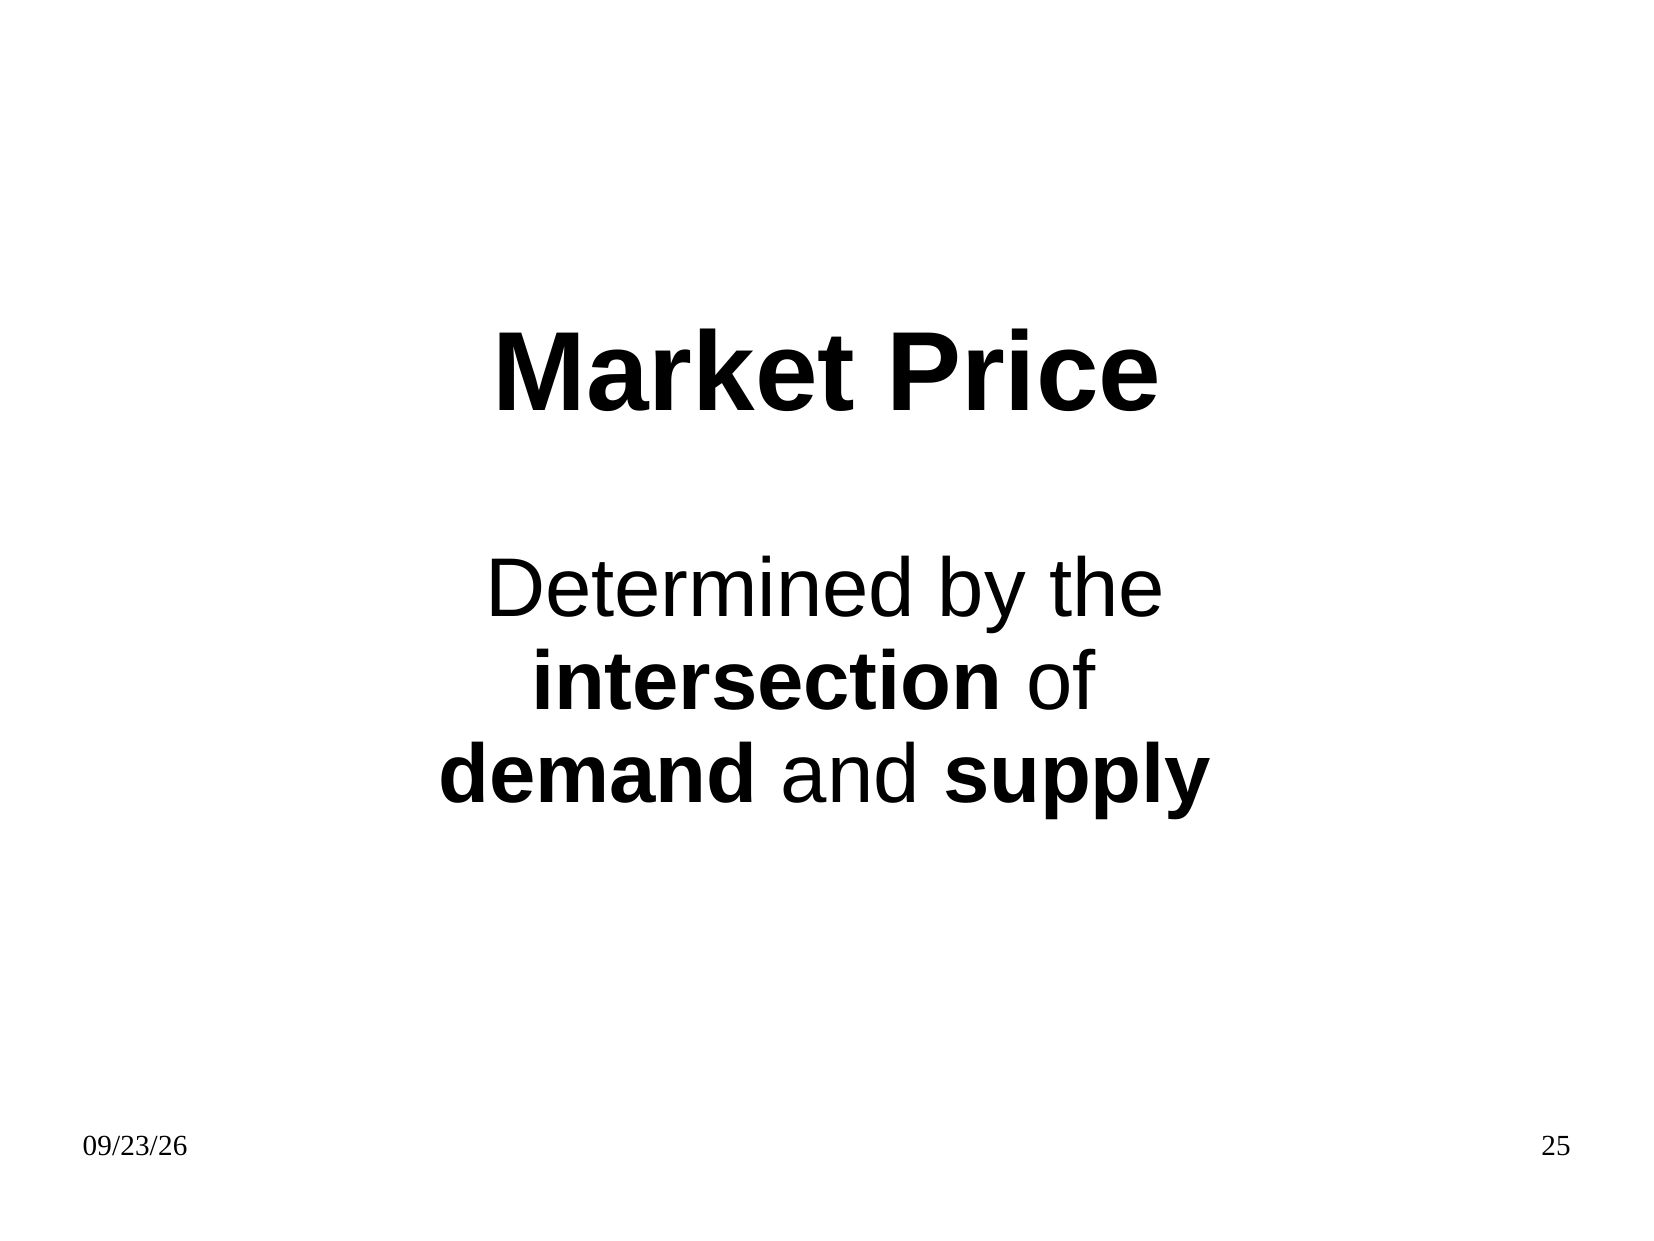

# Market Price
Determined by the intersection of
demand and supply
25